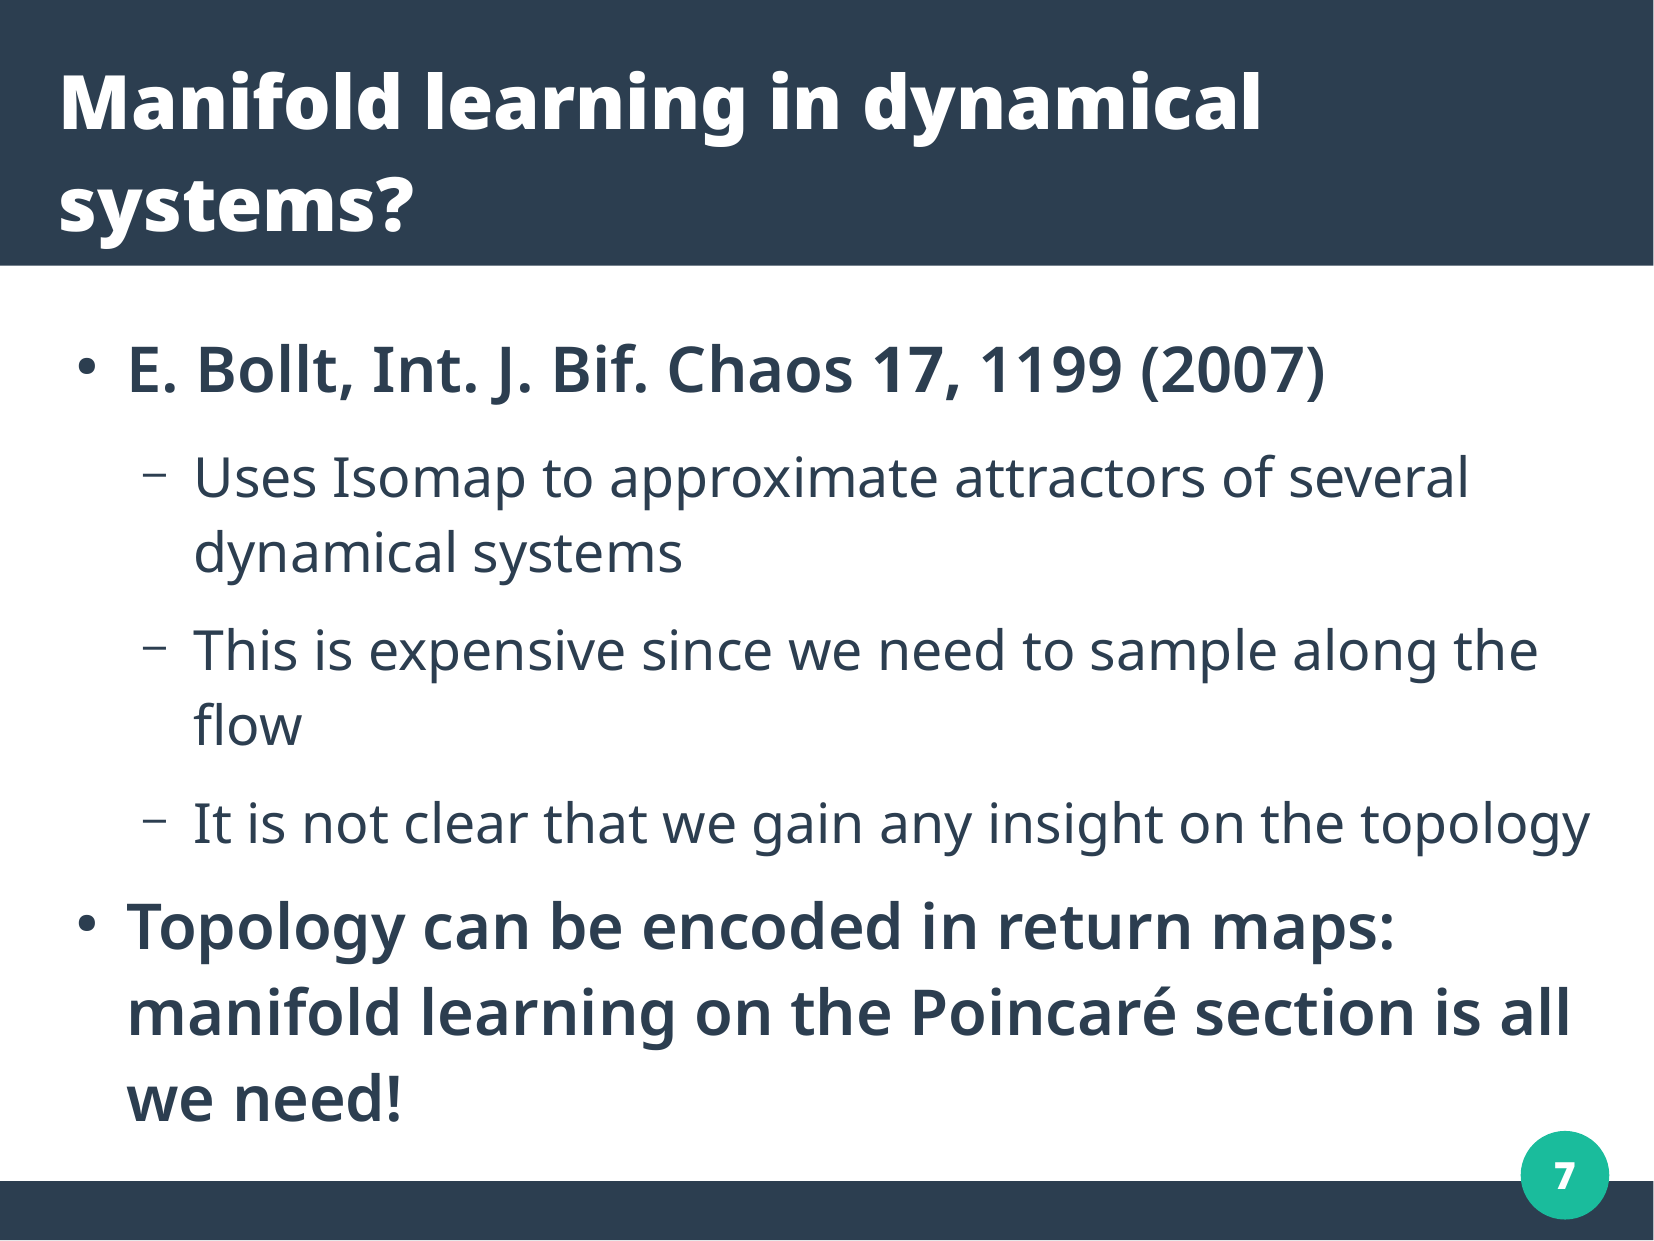

# Manifold learning in dynamical systems?
E. Bollt, Int. J. Bif. Chaos 17, 1199 (2007)
Uses Isomap to approximate attractors of several dynamical systems
This is expensive since we need to sample along the flow
It is not clear that we gain any insight on the topology
Topology can be encoded in return maps: manifold learning on the Poincaré section is all we need!
7